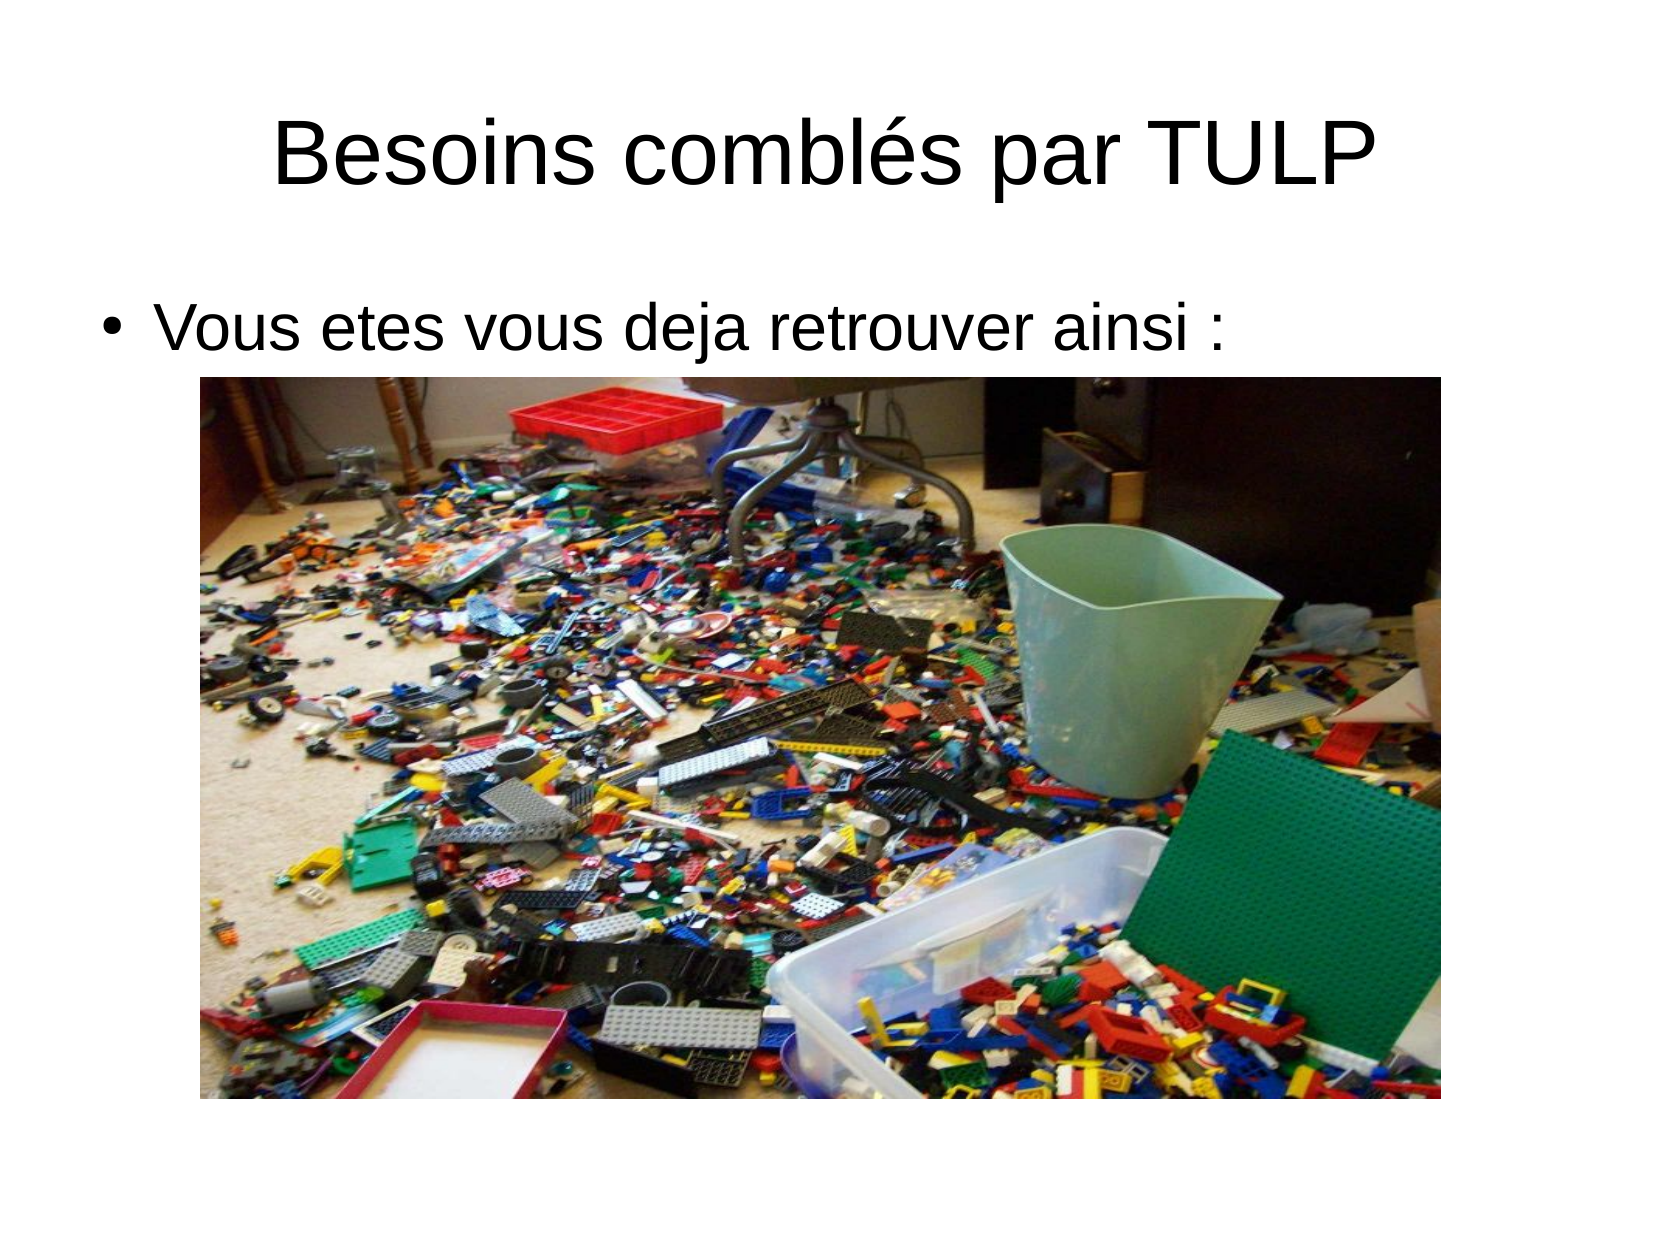

# Besoins comblés par TULP
Vous etes vous deja retrouver ainsi :